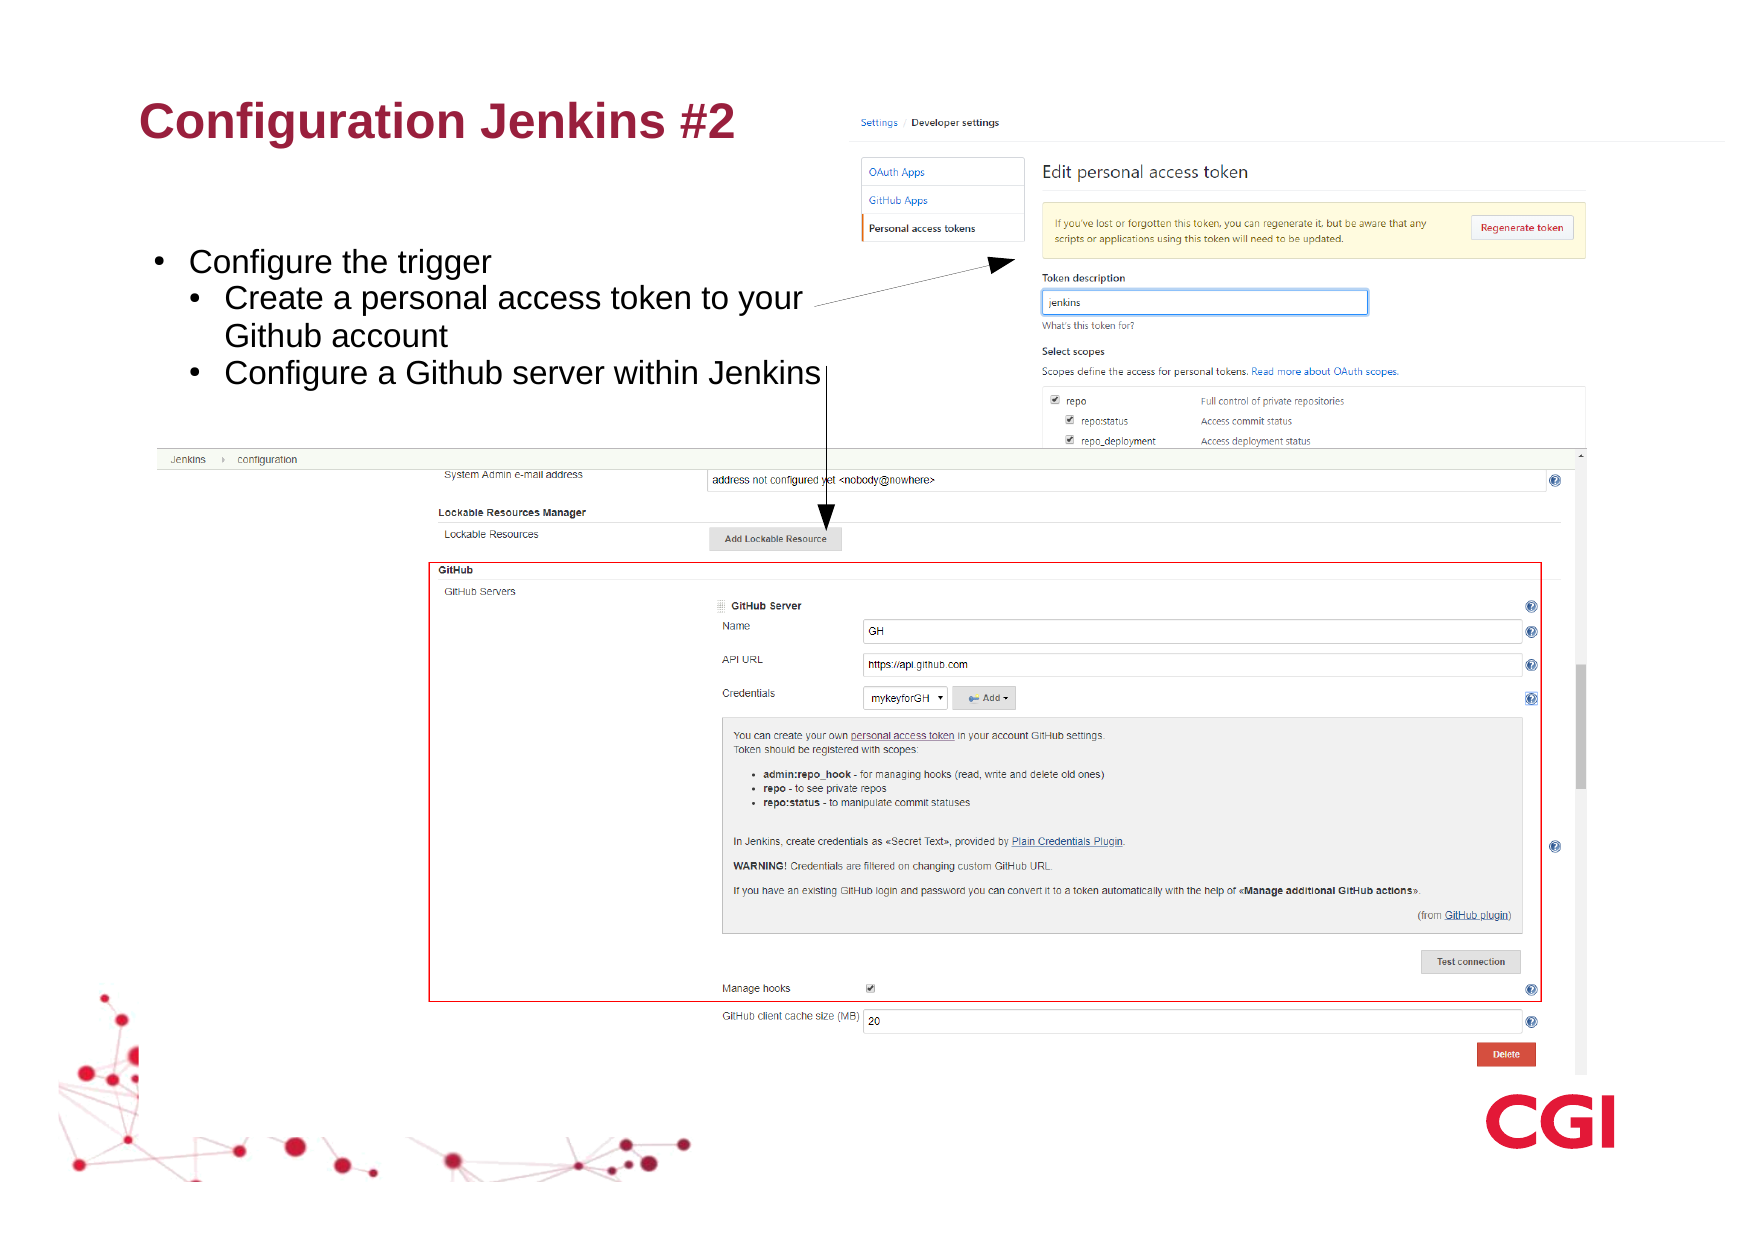

Configuration Jenkins #2
Configure the trigger
Create a personal access token to your Github account
Configure a Github server within Jenkins